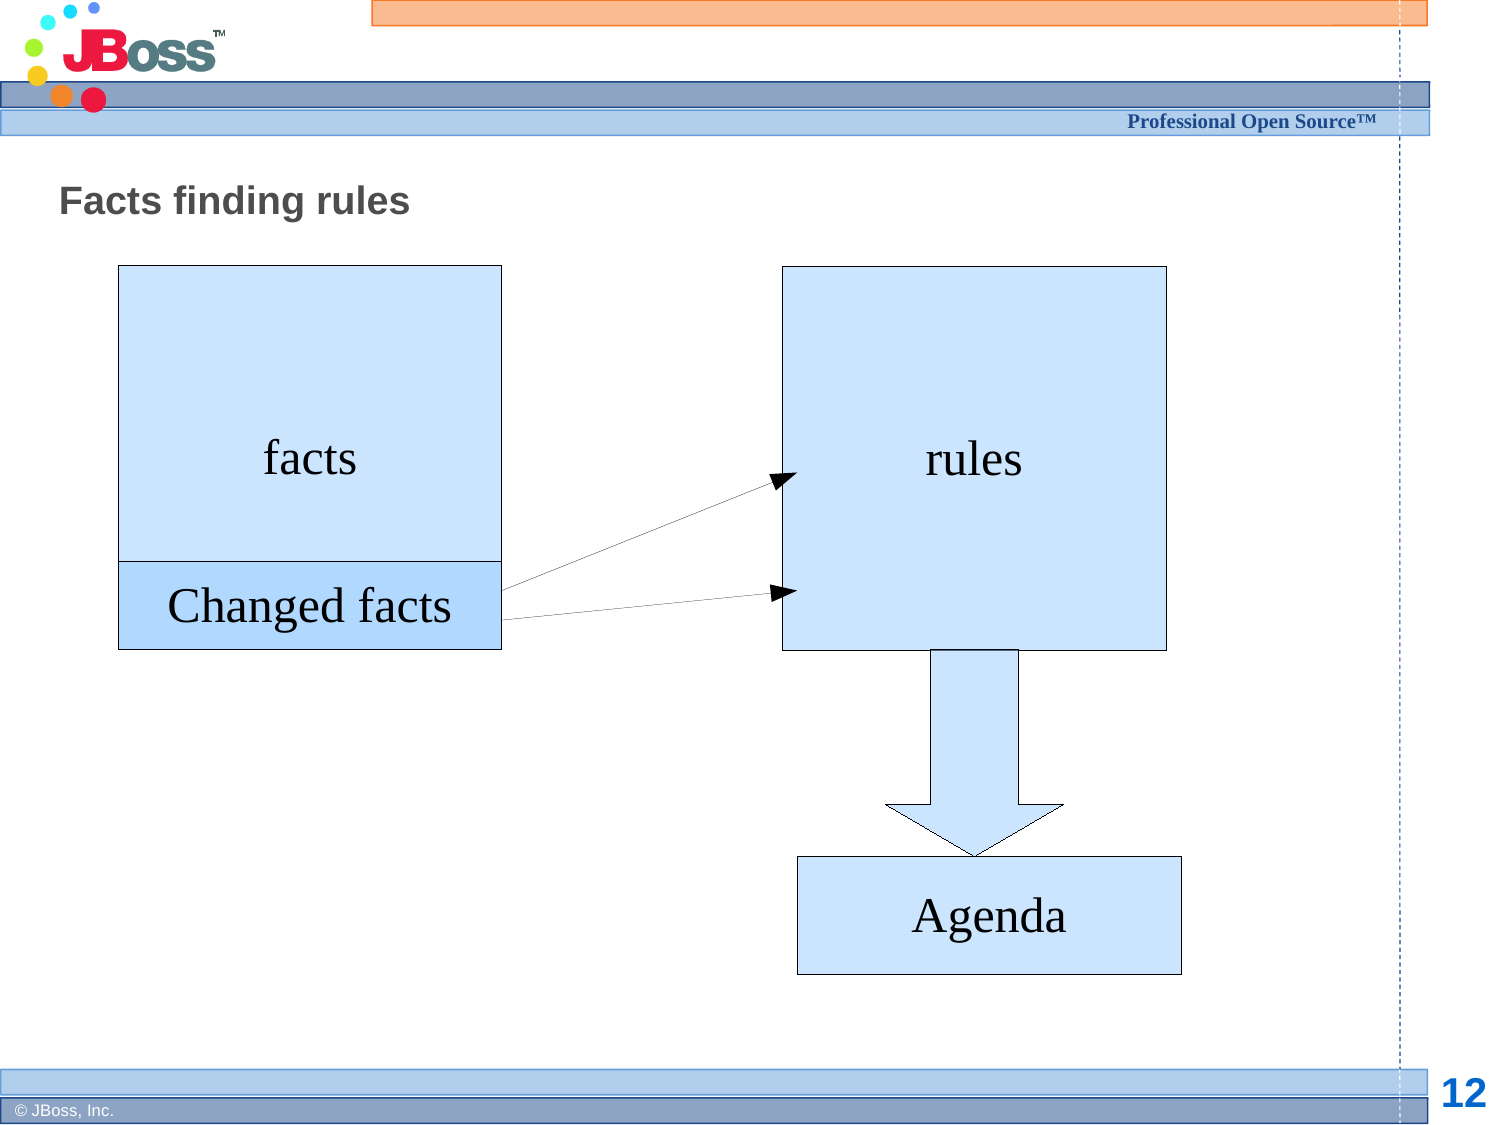

# Facts finding rules
facts
rules
Changed facts
Agenda